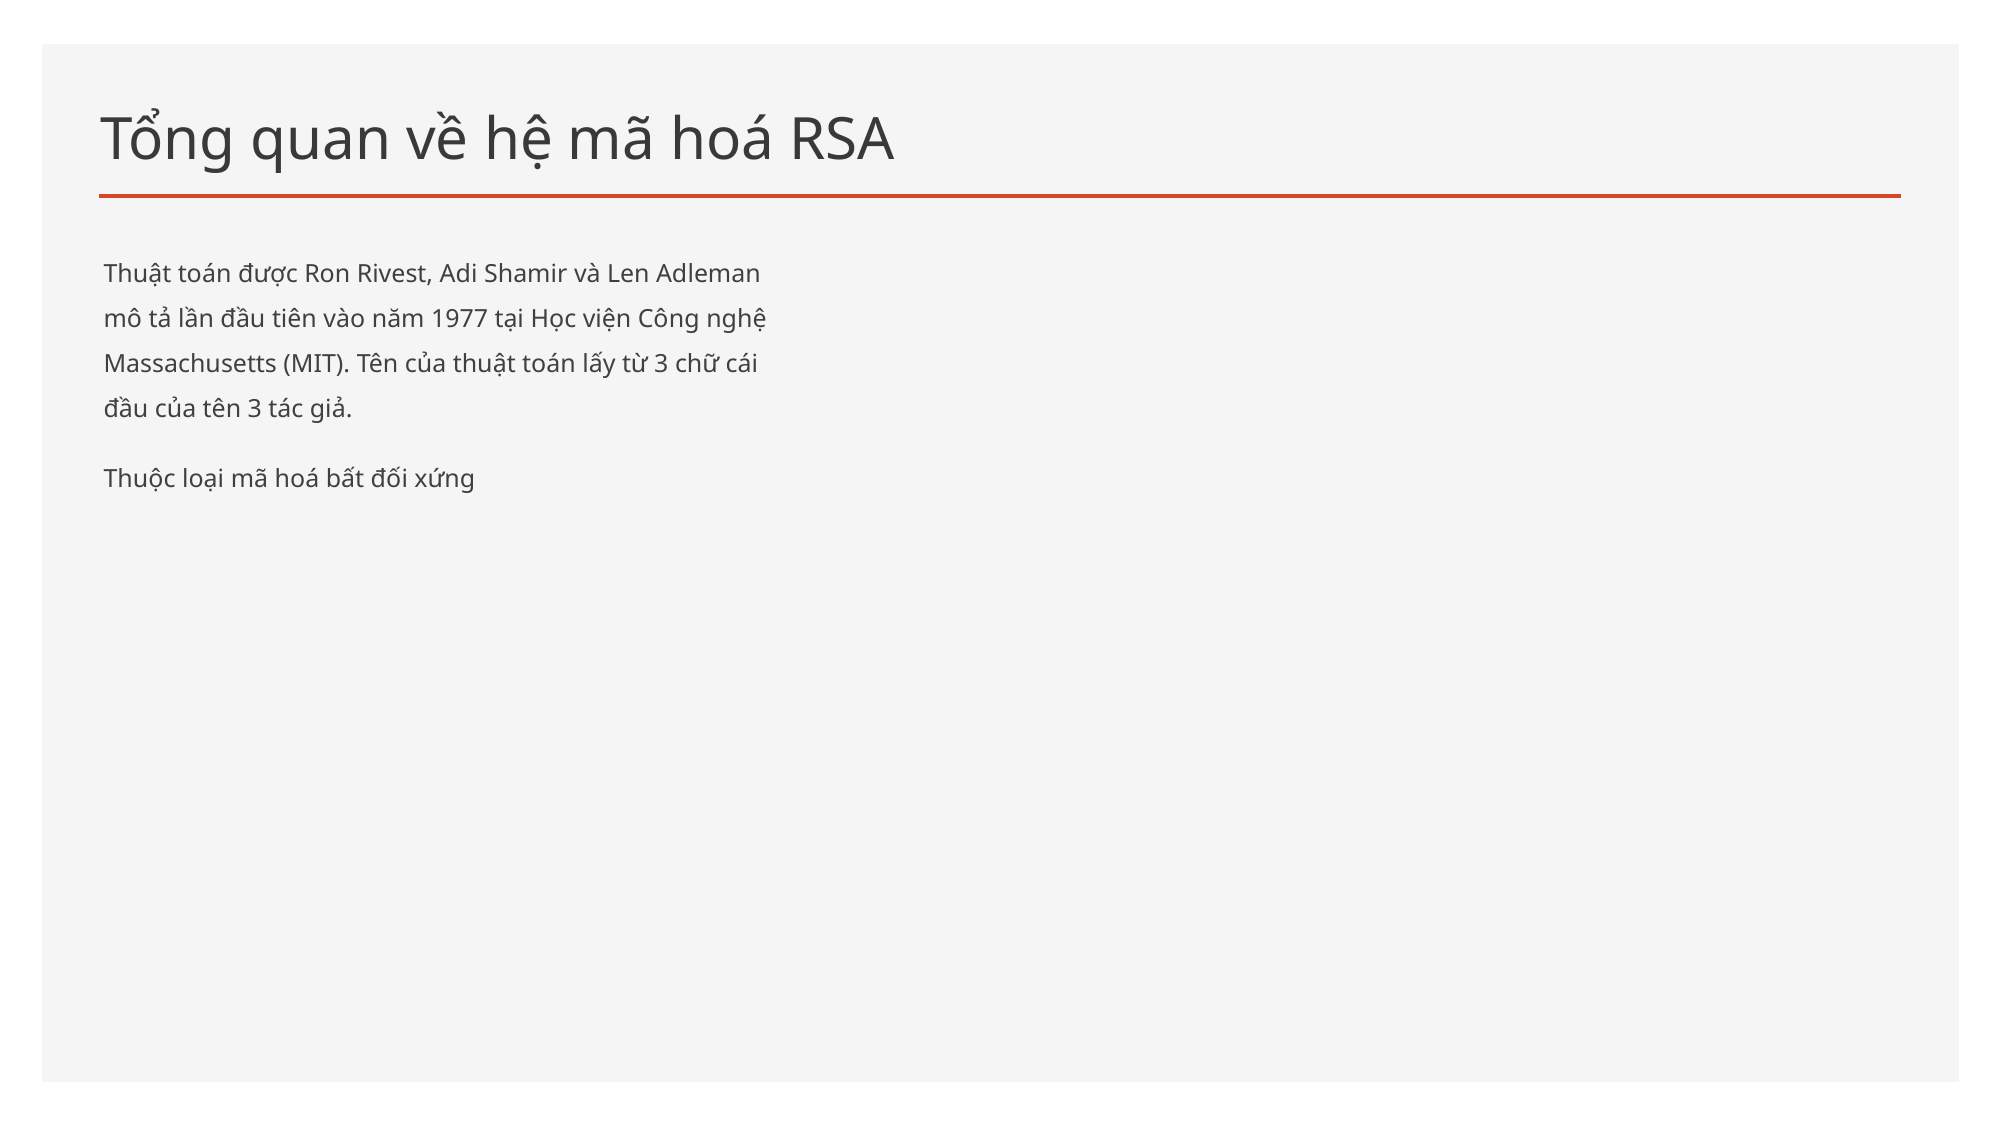

# Tổng quan về hệ mã hoá RSA
Thuật toán được Ron Rivest, Adi Shamir và Len Adleman mô tả lần đầu tiên vào năm 1977 tại Học viện Công nghệ Massachusetts (MIT). Tên của thuật toán lấy từ 3 chữ cái đầu của tên 3 tác giả.
Thuộc loại mã hoá bất đối xứng